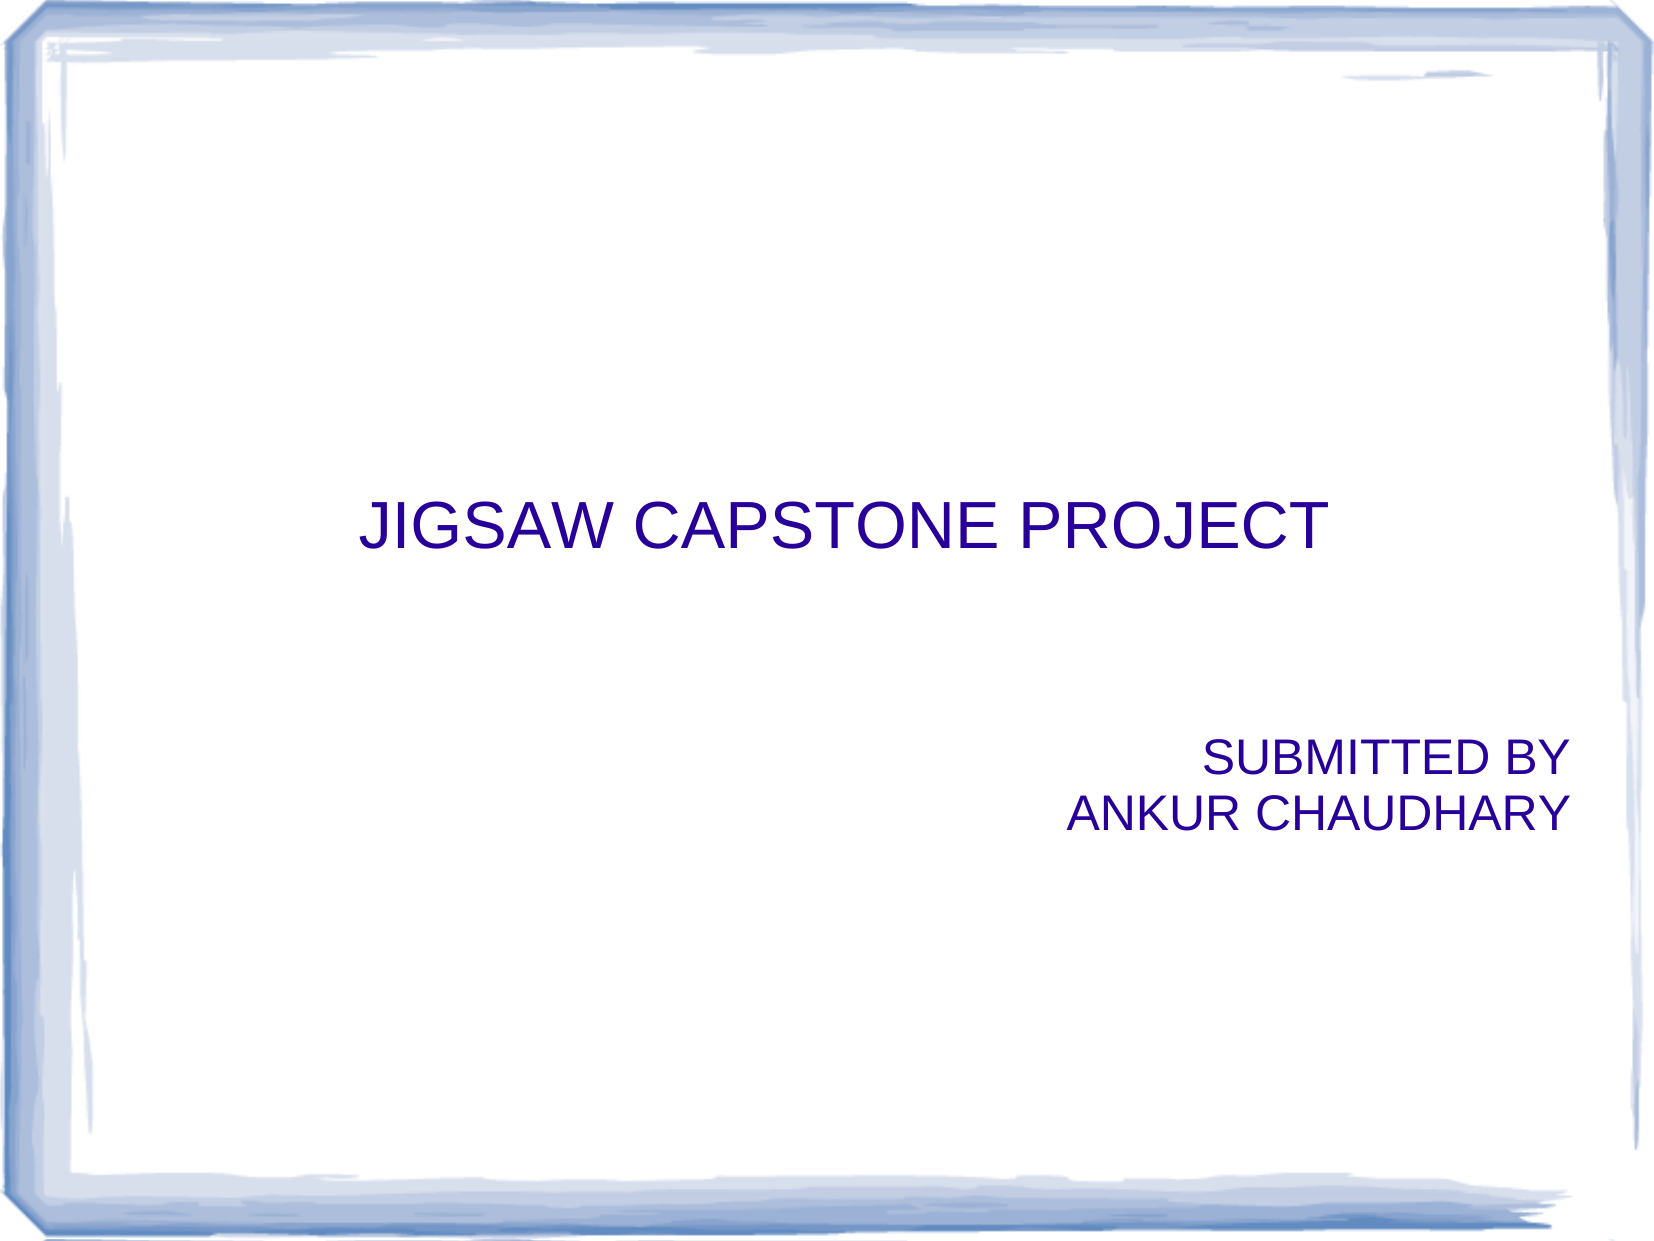

# JIGSAW CAPSTONE PROJECT
SUBMITTED BY
ANKUR CHAUDHARY